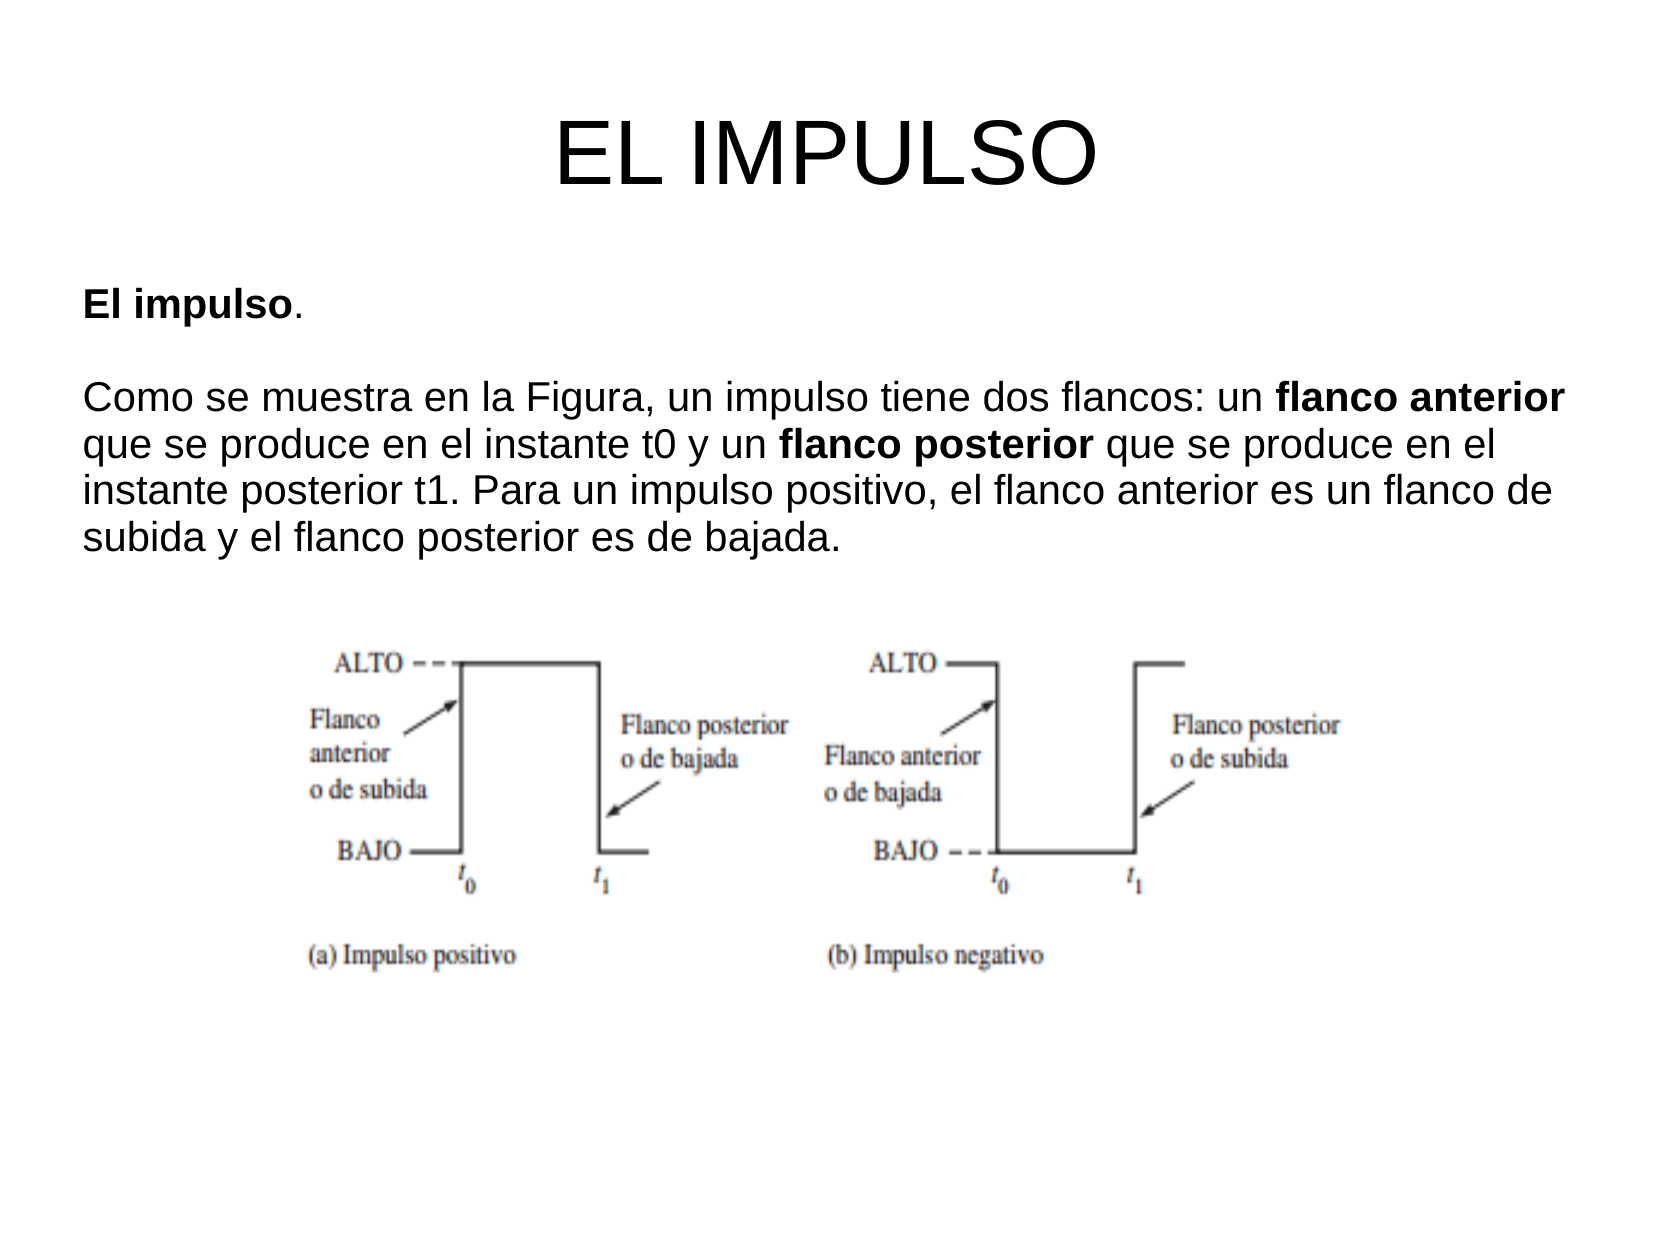

# EL IMPULSO
El impulso.
Como se muestra en la Figura, un impulso tiene dos flancos: un flanco anterior que se produce en el instante t0 y un flanco posterior que se produce en el instante posterior t1. Para un impulso positivo, el flanco anterior es un flanco de subida y el flanco posterior es de bajada.